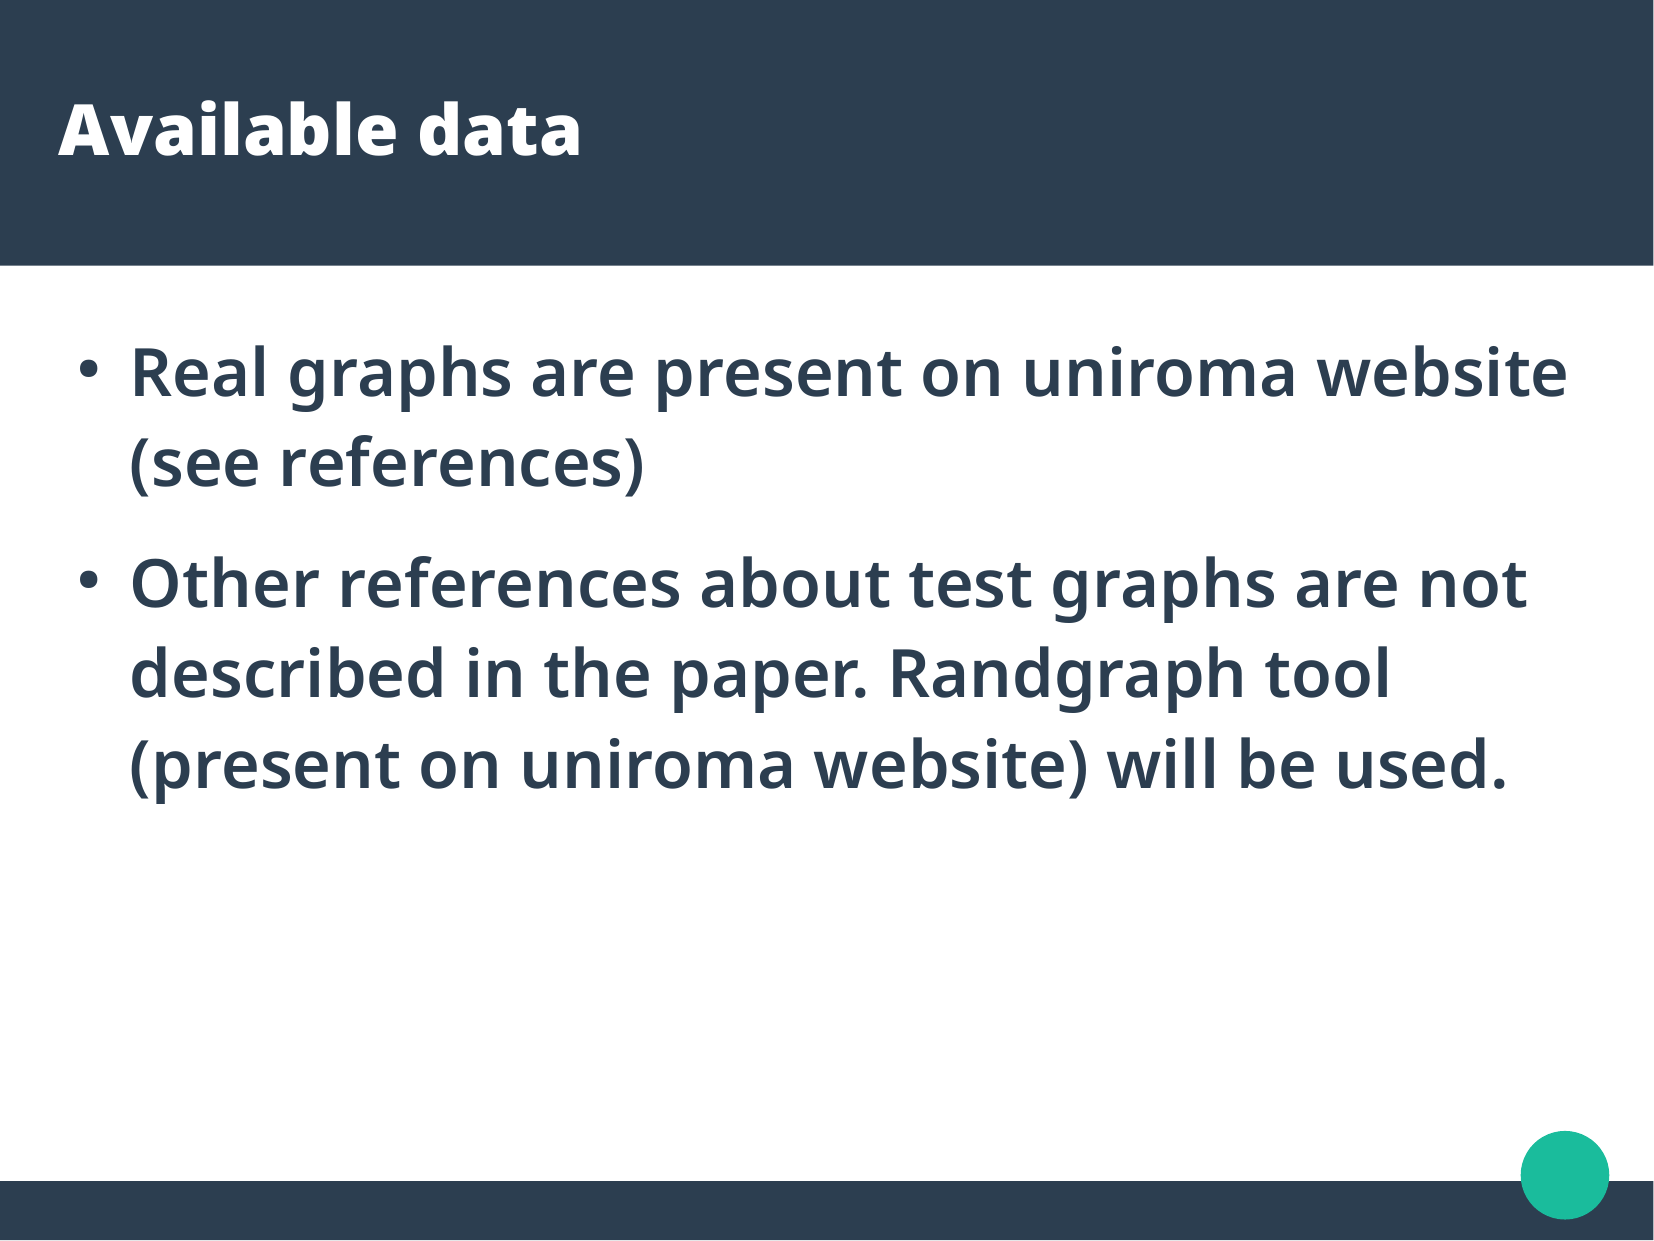

# Available data
Real graphs are present on uniroma website (see references)
Other references about test graphs are not described in the paper. Randgraph tool (present on uniroma website) will be used.